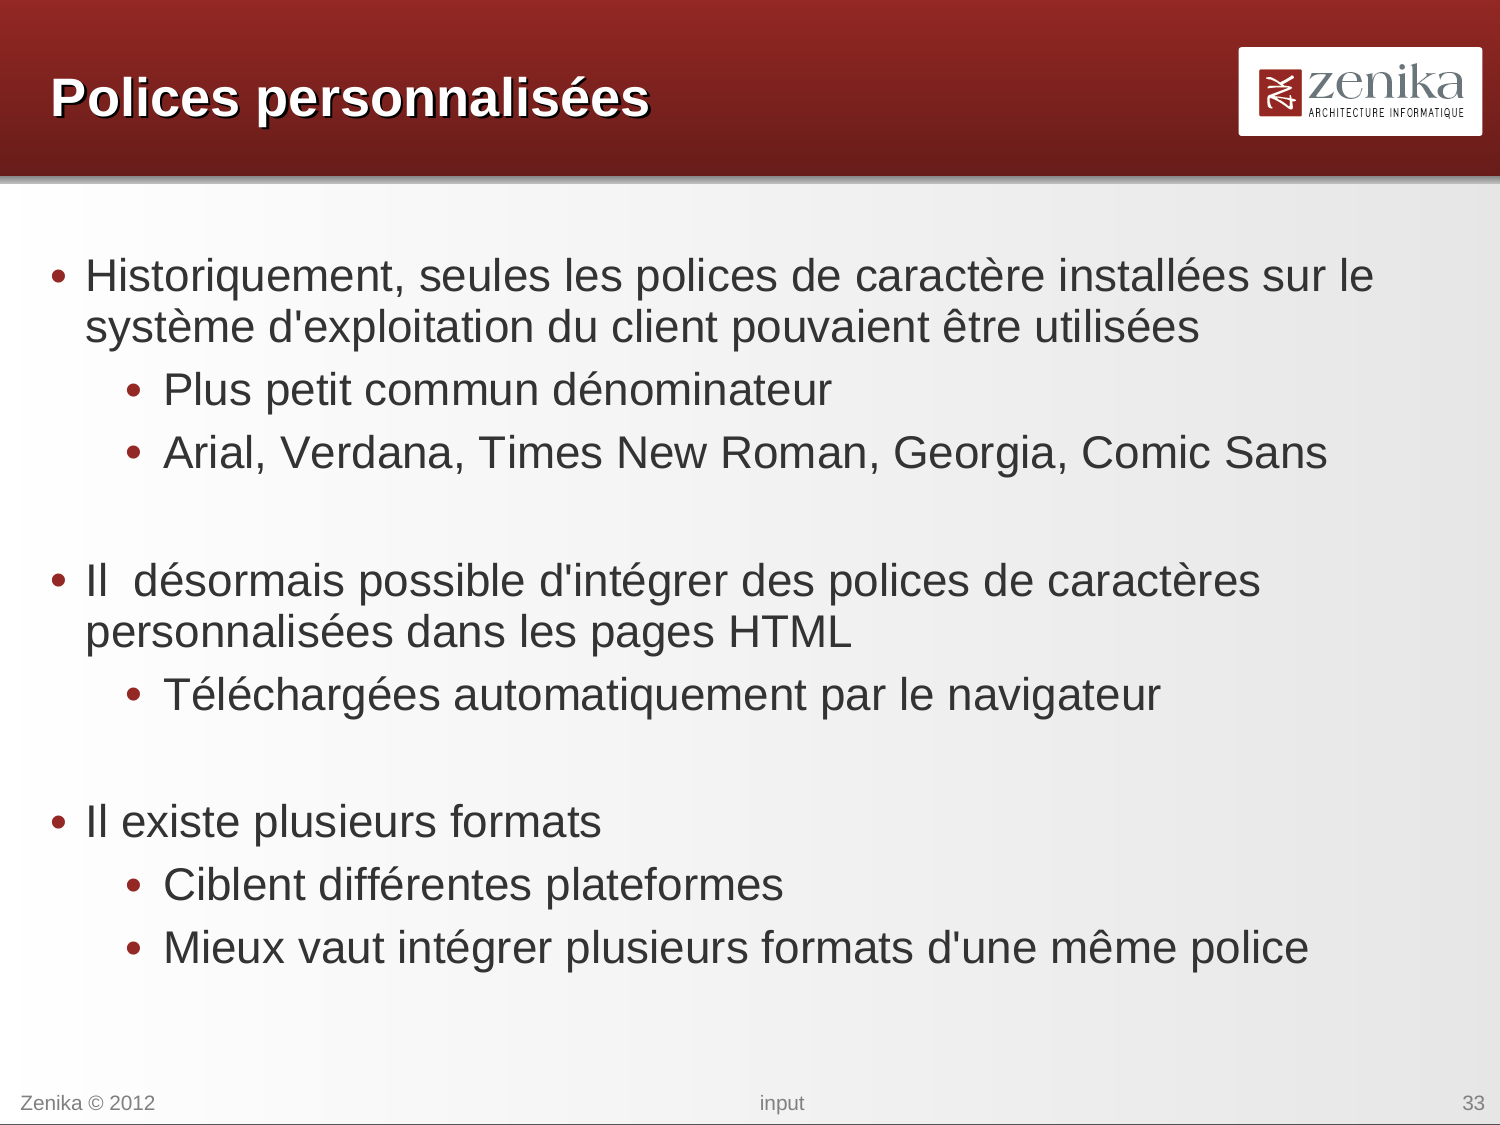

# Polices personnalisées
Historiquement, seules les polices de caractère installées sur le système d'exploitation du client pouvaient être utilisées
Plus petit commun dénominateur
Arial, Verdana, Times New Roman, Georgia, Comic Sans
Il désormais possible d'intégrer des polices de caractères personnalisées dans les pages HTML
Téléchargées automatiquement par le navigateur
Il existe plusieurs formats
Ciblent différentes plateformes
Mieux vaut intégrer plusieurs formats d'une même police